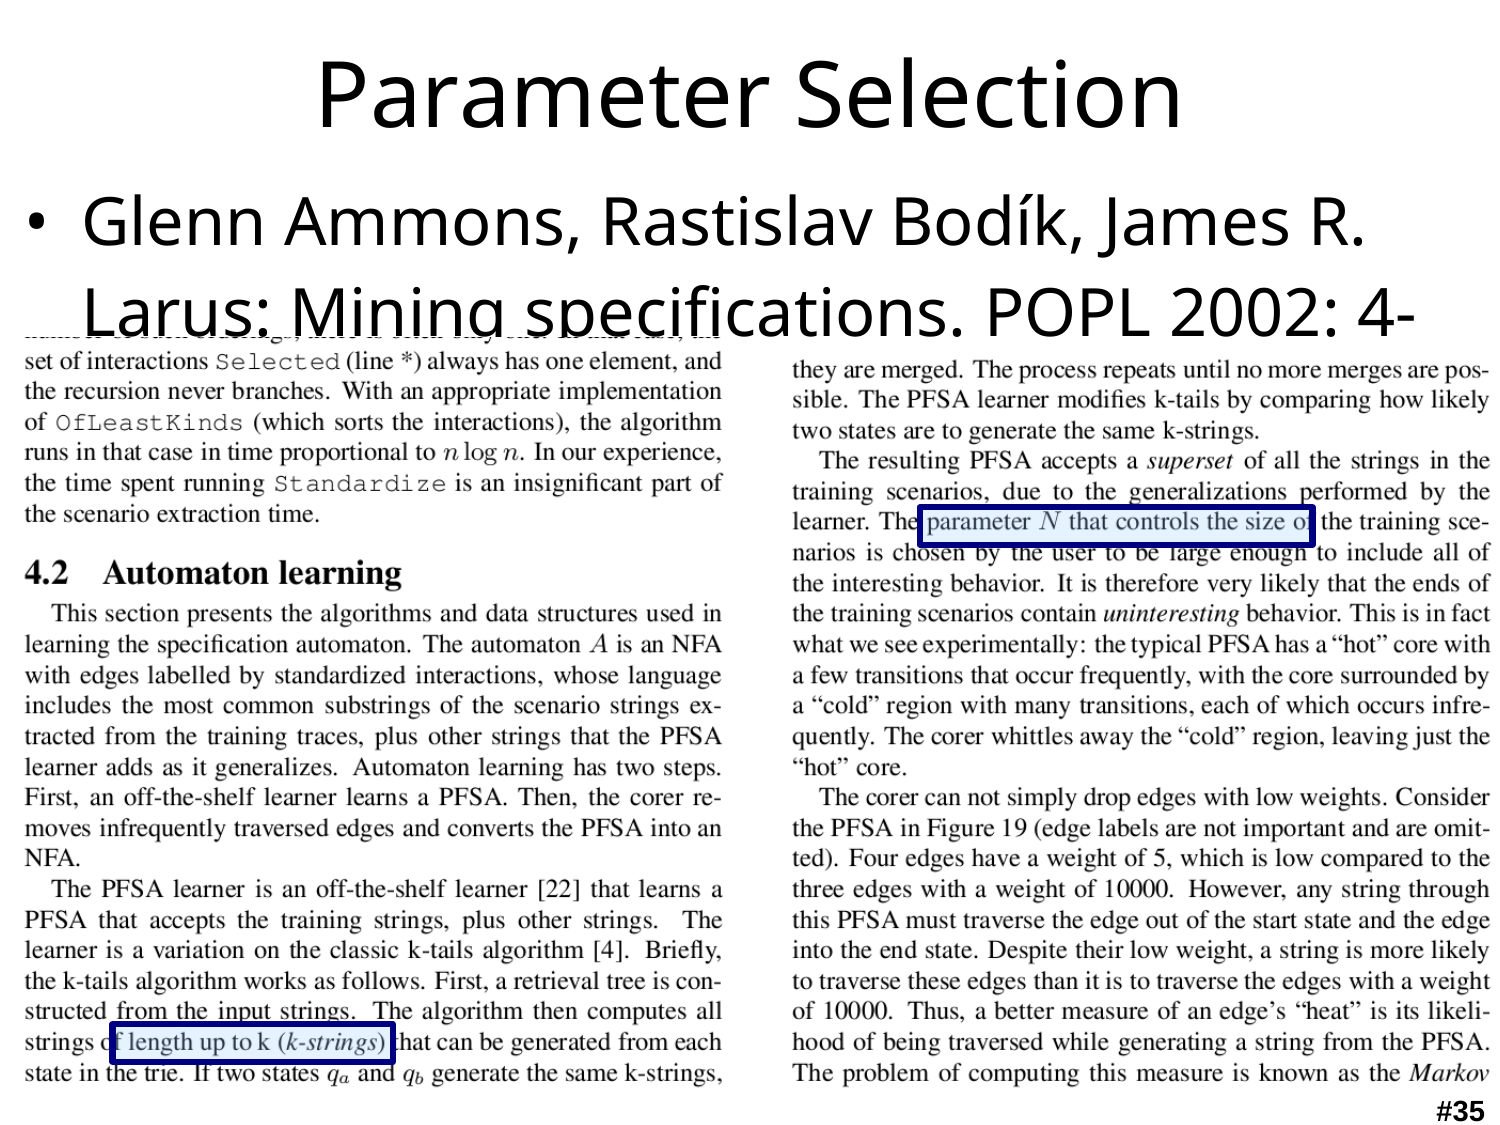

# Parameter Selection
Glenn Ammons, Rastislav Bodík, James R. Larus: Mining specifications. POPL 2002: 4-16
35